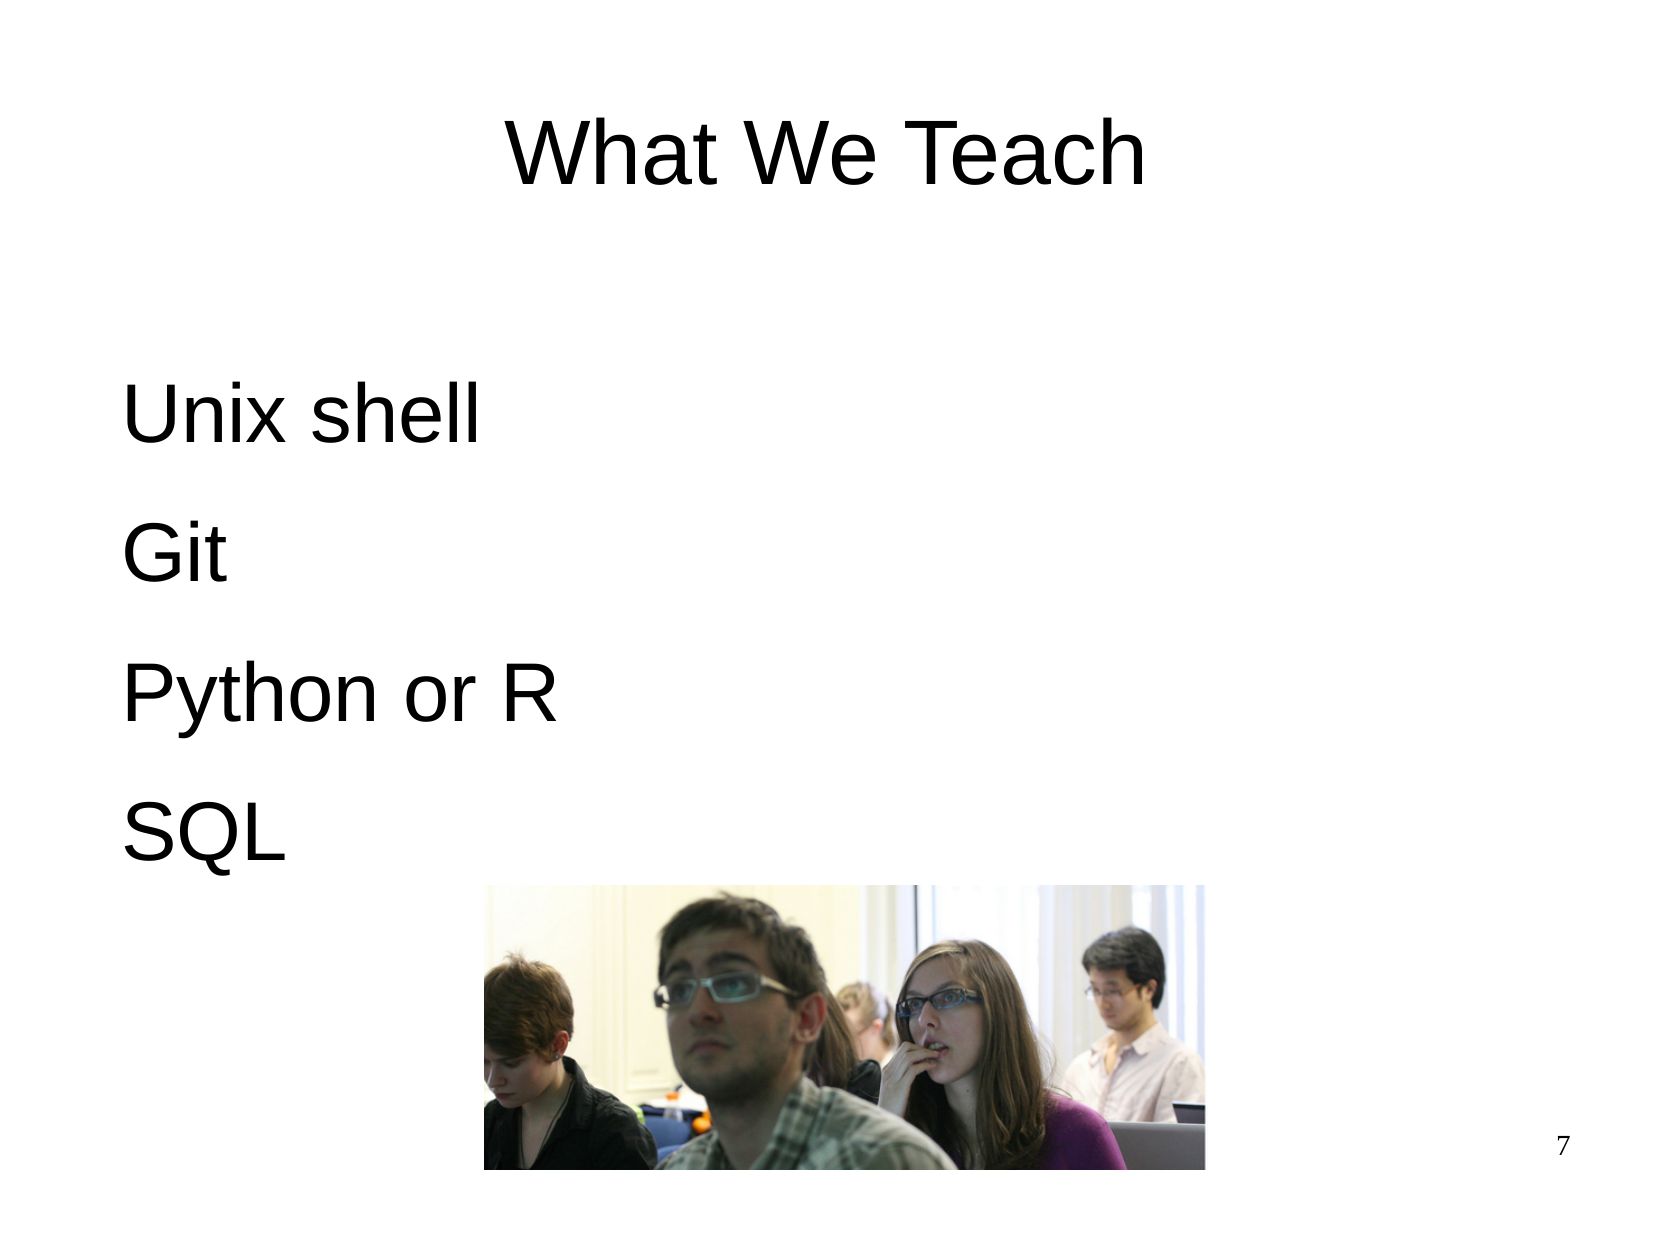

# What We Teach
Unix shell
Git
Python or R
SQL
7